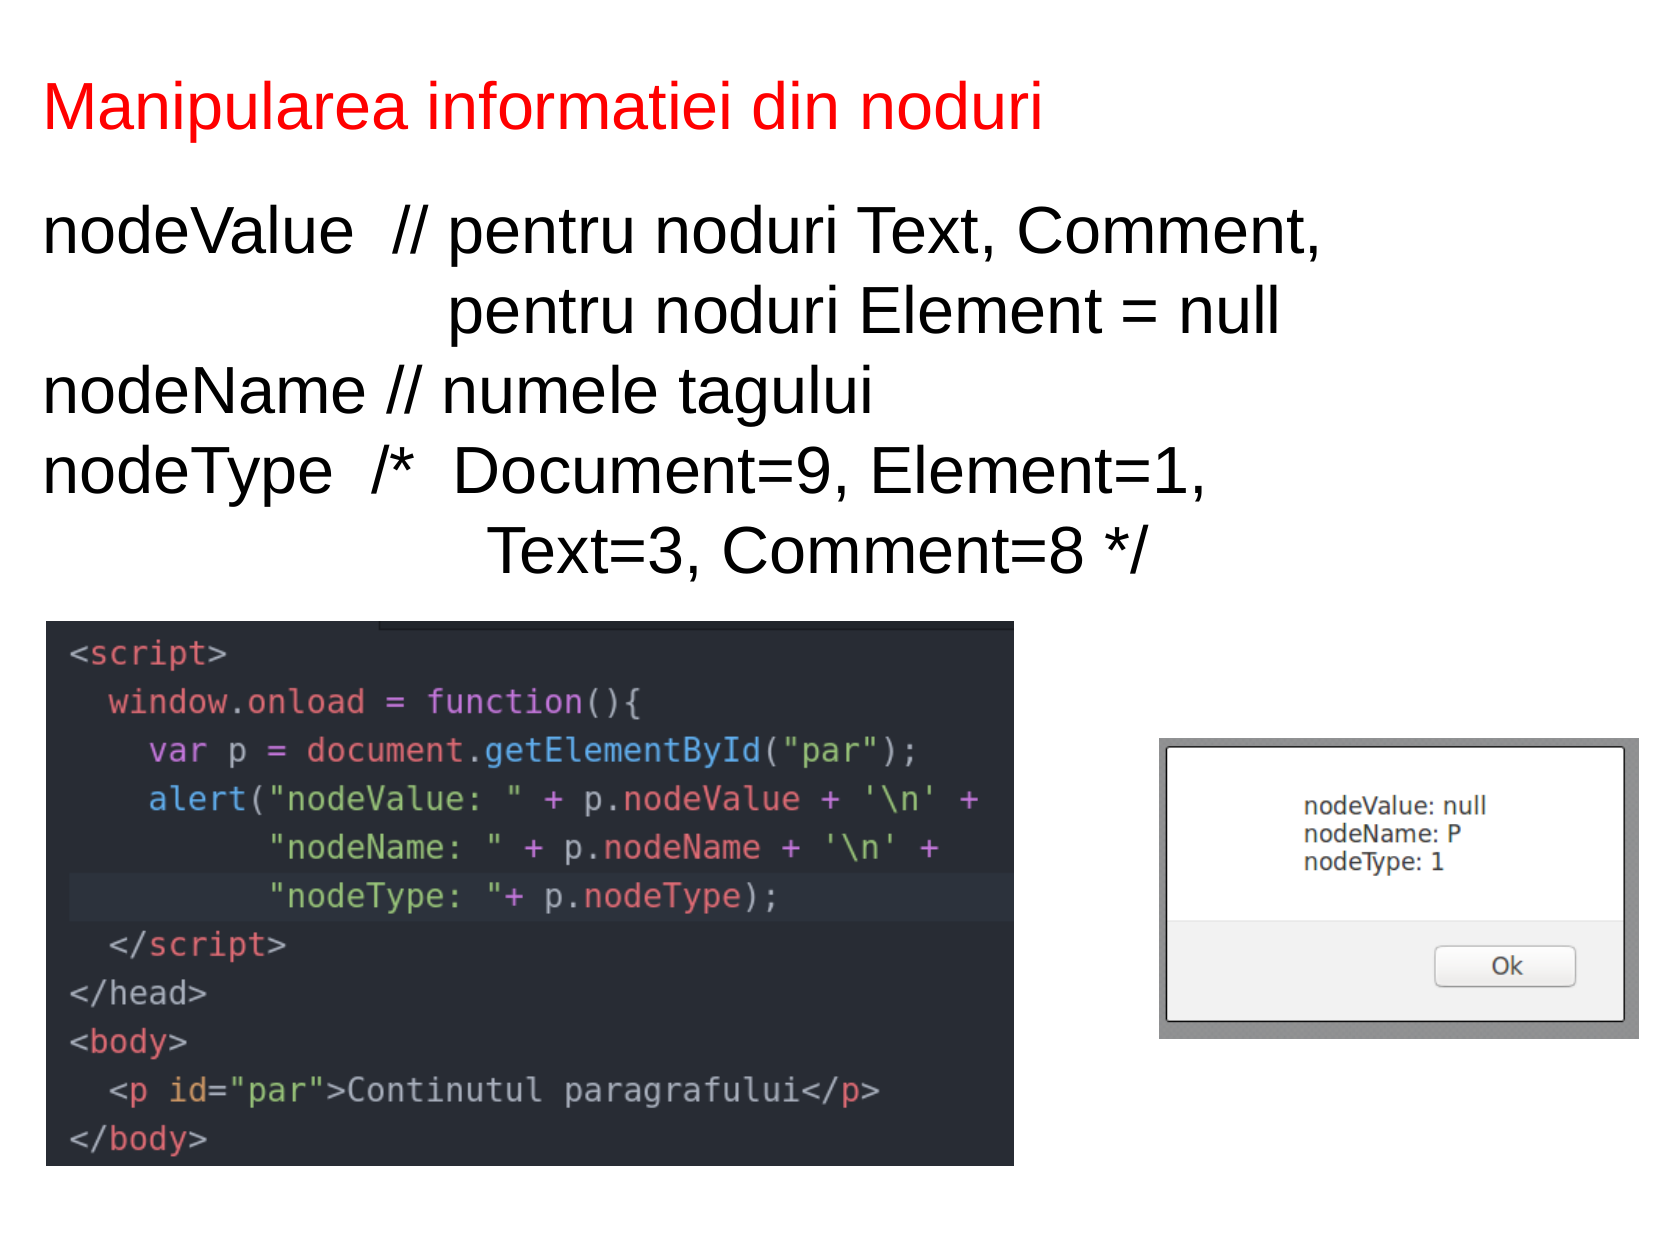

Manipularea informatiei din noduri
nodeValue // pentru noduri Text, Comment, pentru noduri Element = null
nodeName // numele tagului
nodeType /* Document=9, Element=1,
 Text=3, Comment=8 */